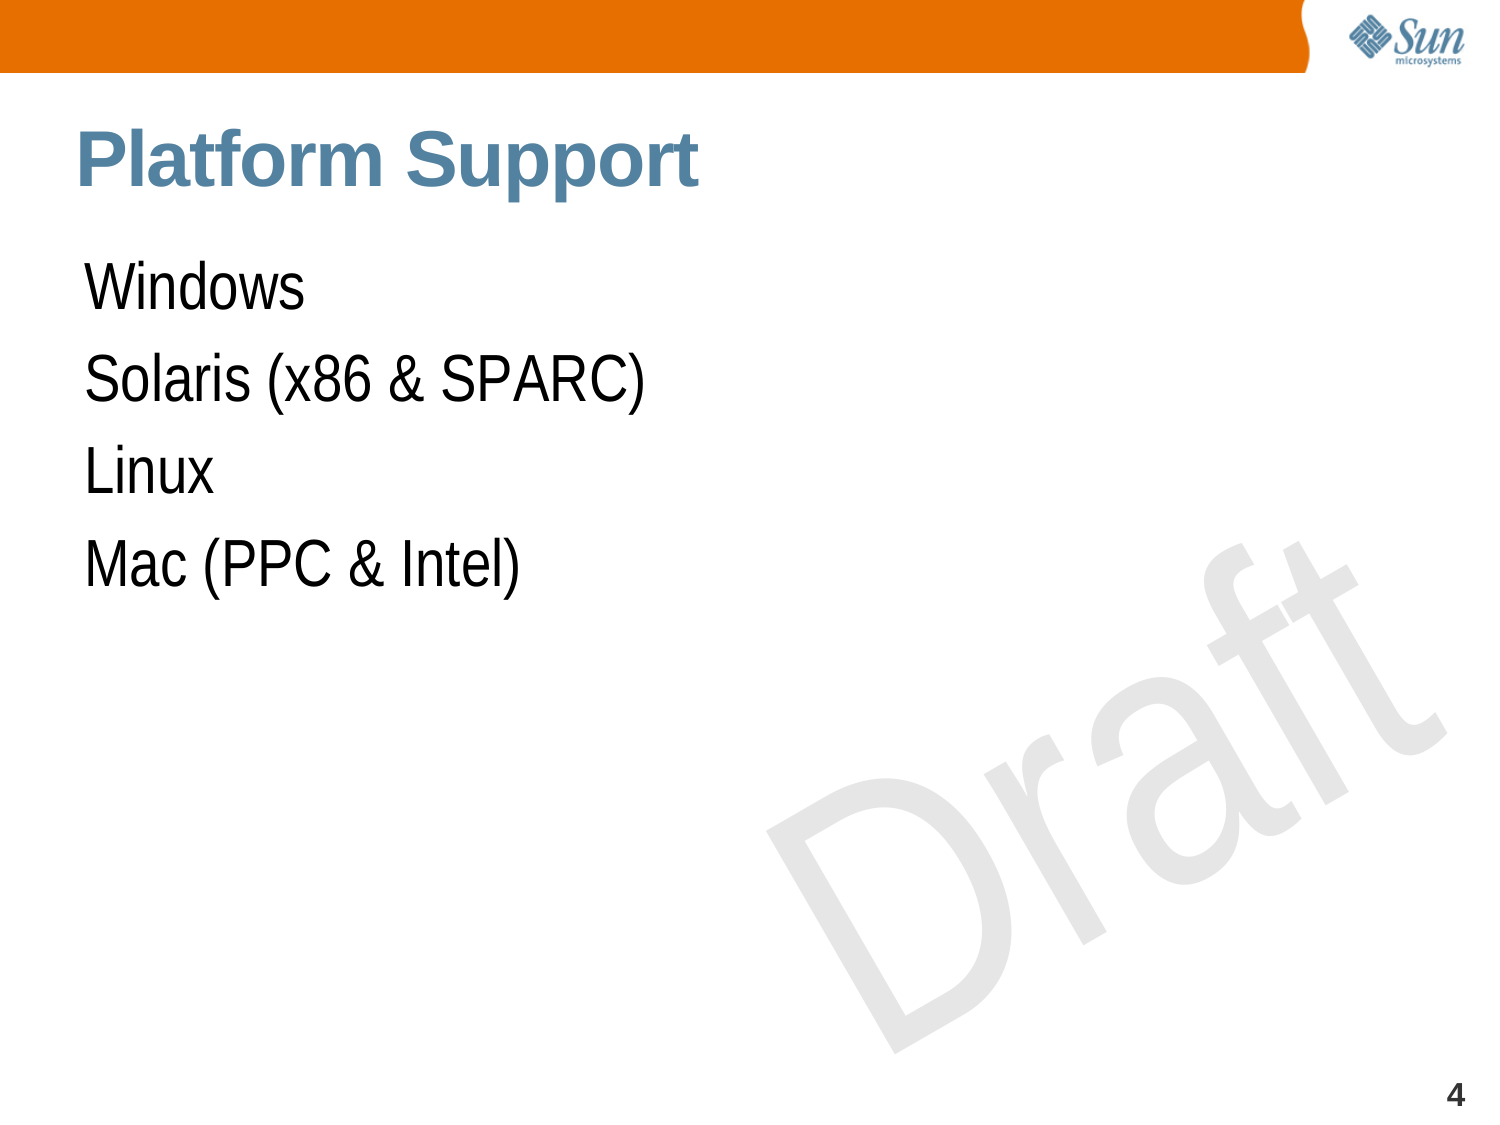

# Platform Support
Windows
Solaris (x86 & SPARC)
Linux
Mac (PPC & Intel)